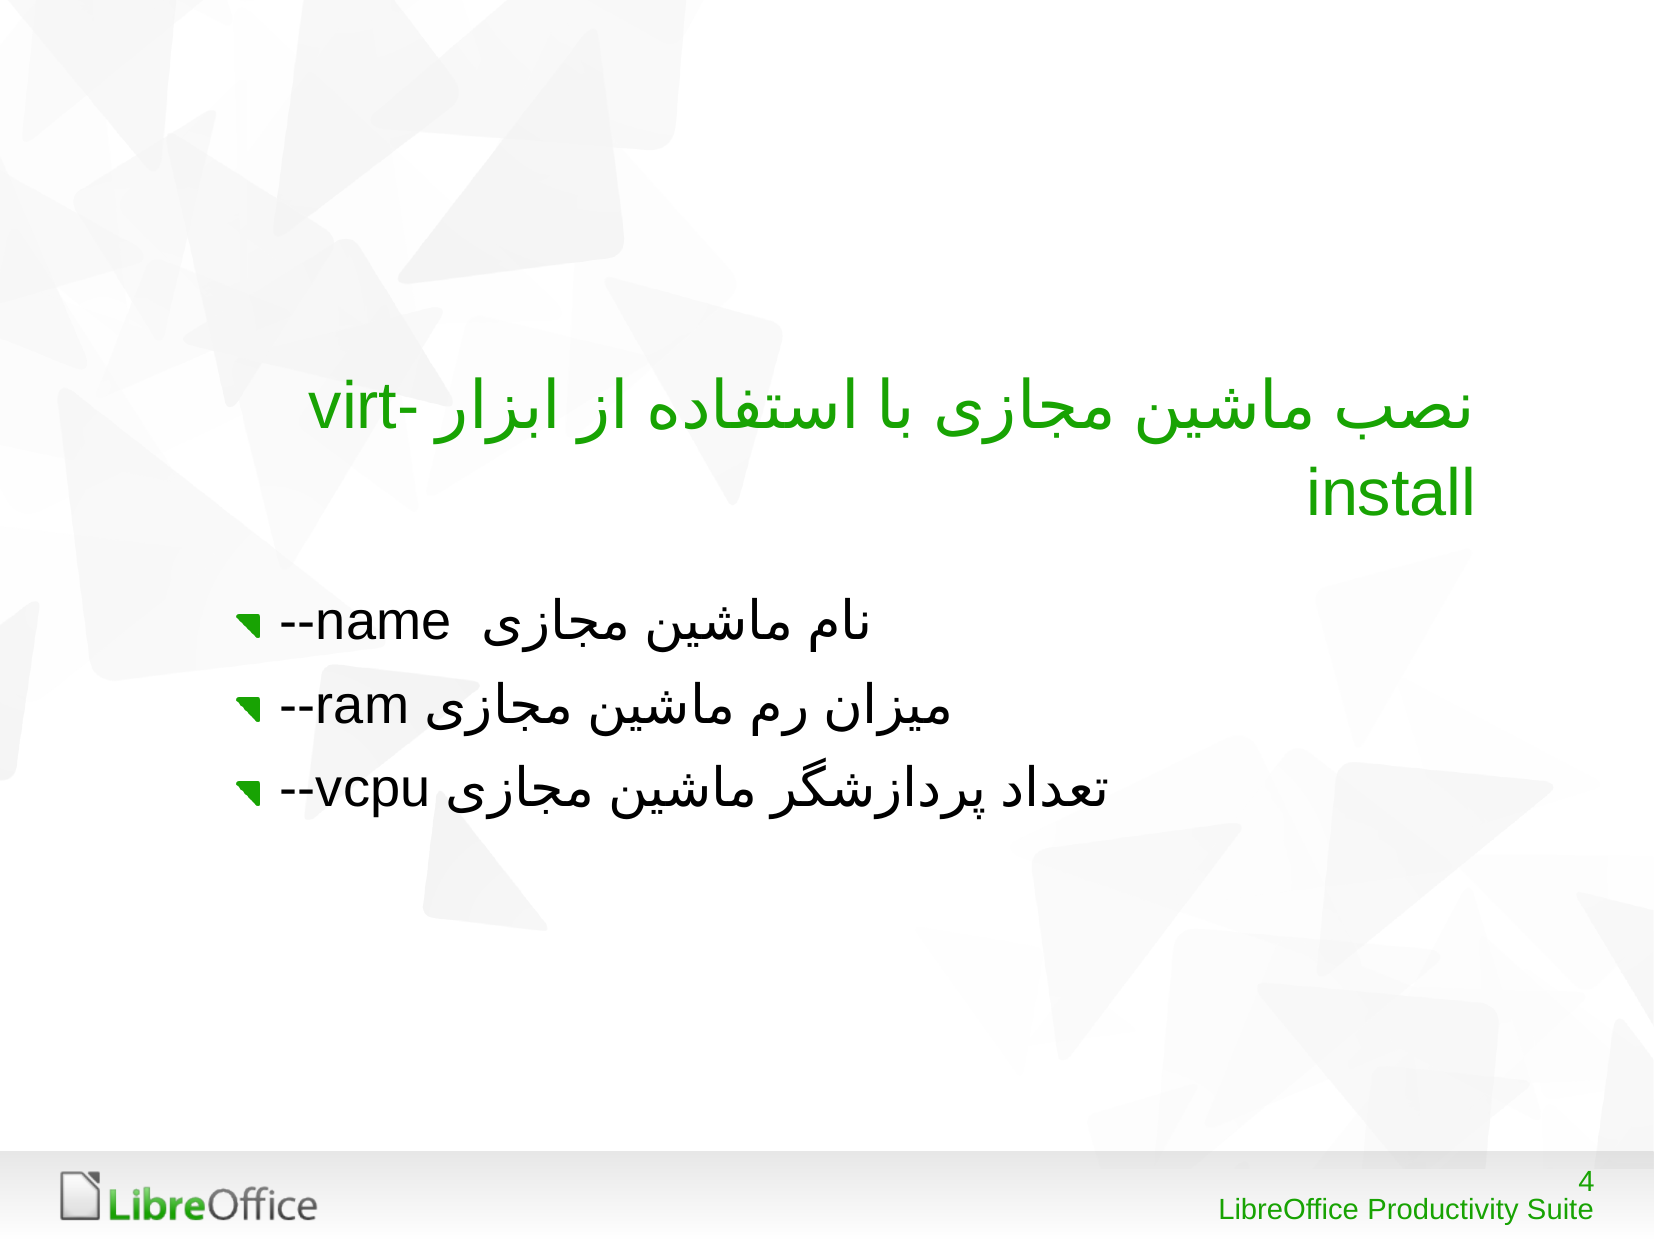

# نصب ماشین مجازی با استفاده از ابزار virt-install
--name نام ماشین مجازی
--ram میزان رم ماشین مجازی
--vcpu تعداد پردازشگر ماشین مجازی
4
LibreOffice Productivity Suite